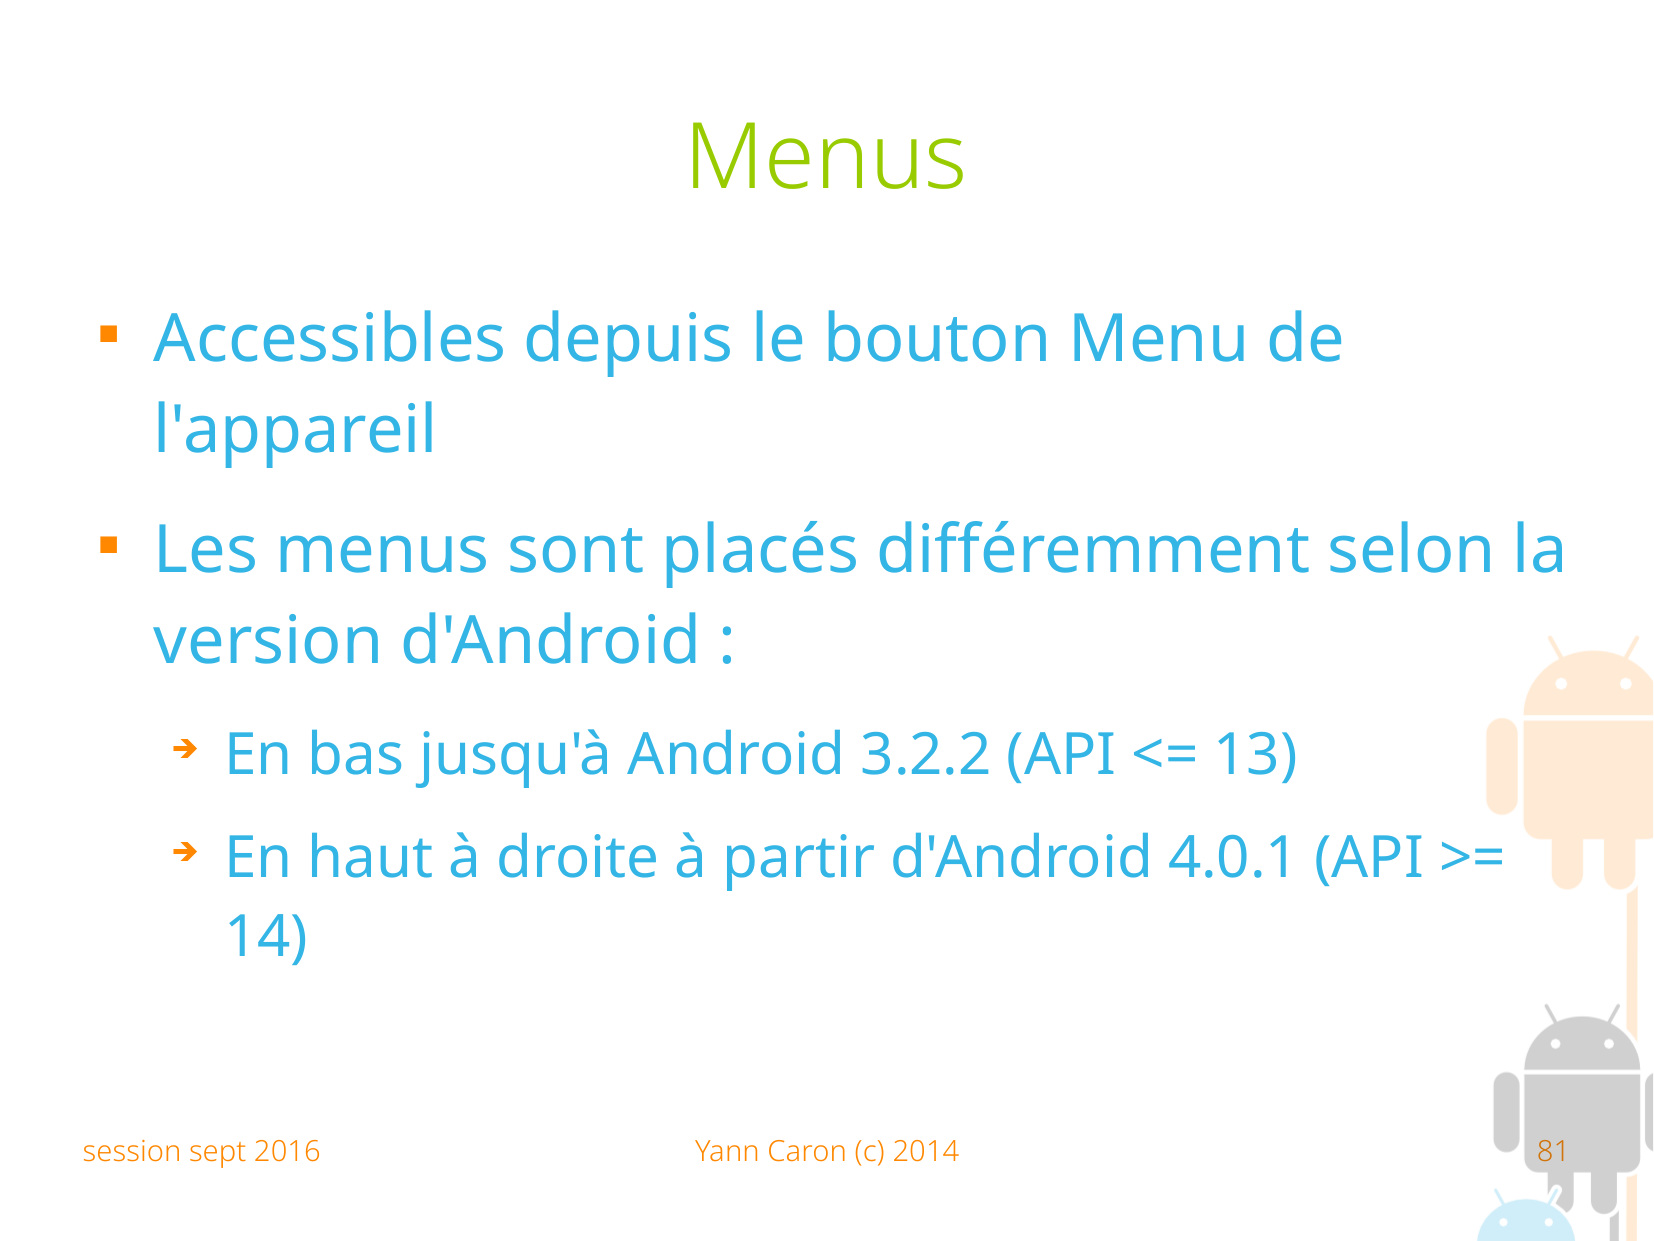

# Menus
Accessibles depuis le bouton Menu de l'appareil
Les menus sont placés différemment selon la version d'Android :
En bas jusqu'à Android 3.2.2 (API <= 13)
En haut à droite à partir d'Android 4.0.1 (API >= 14)
session sept 2016
Yann Caron (c) 2014
81